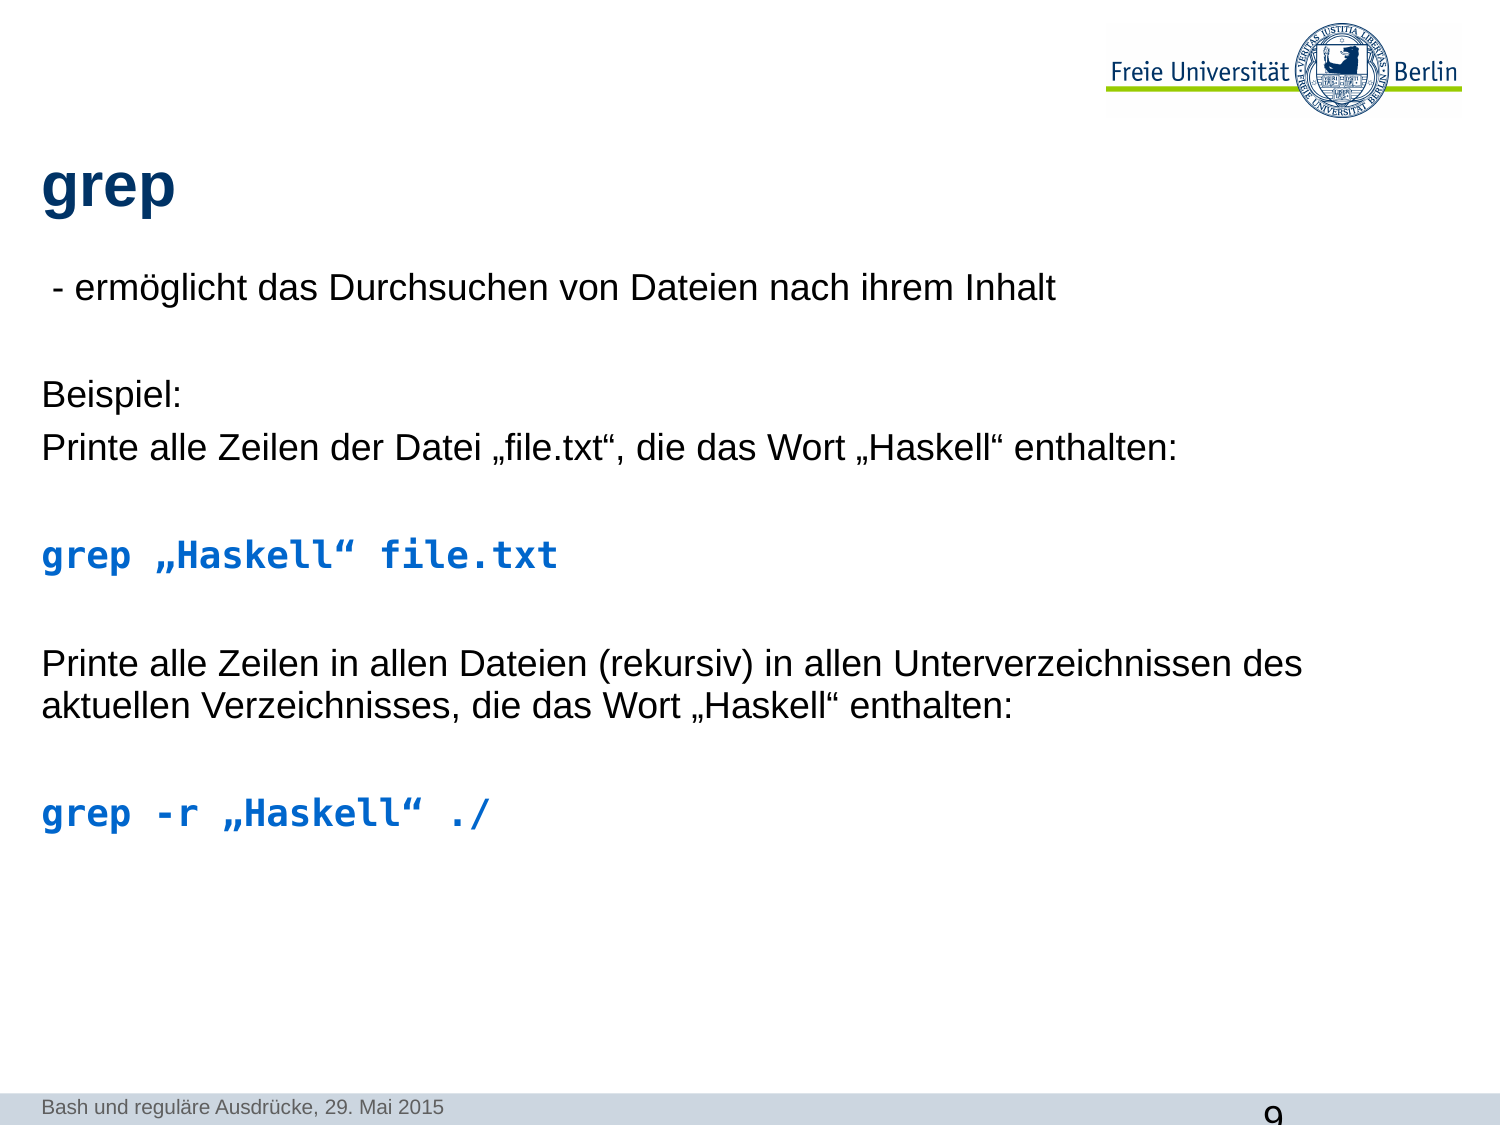

# grep
 - ermöglicht das Durchsuchen von Dateien nach ihrem Inhalt
Beispiel:
Printe alle Zeilen der Datei „file.txt“, die das Wort „Haskell“ enthalten:
grep „Haskell“ file.txt
Printe alle Zeilen in allen Dateien (rekursiv) in allen Unterverzeichnissen des aktuellen Verzeichnisses, die das Wort „Haskell“ enthalten:
grep -r „Haskell“ ./